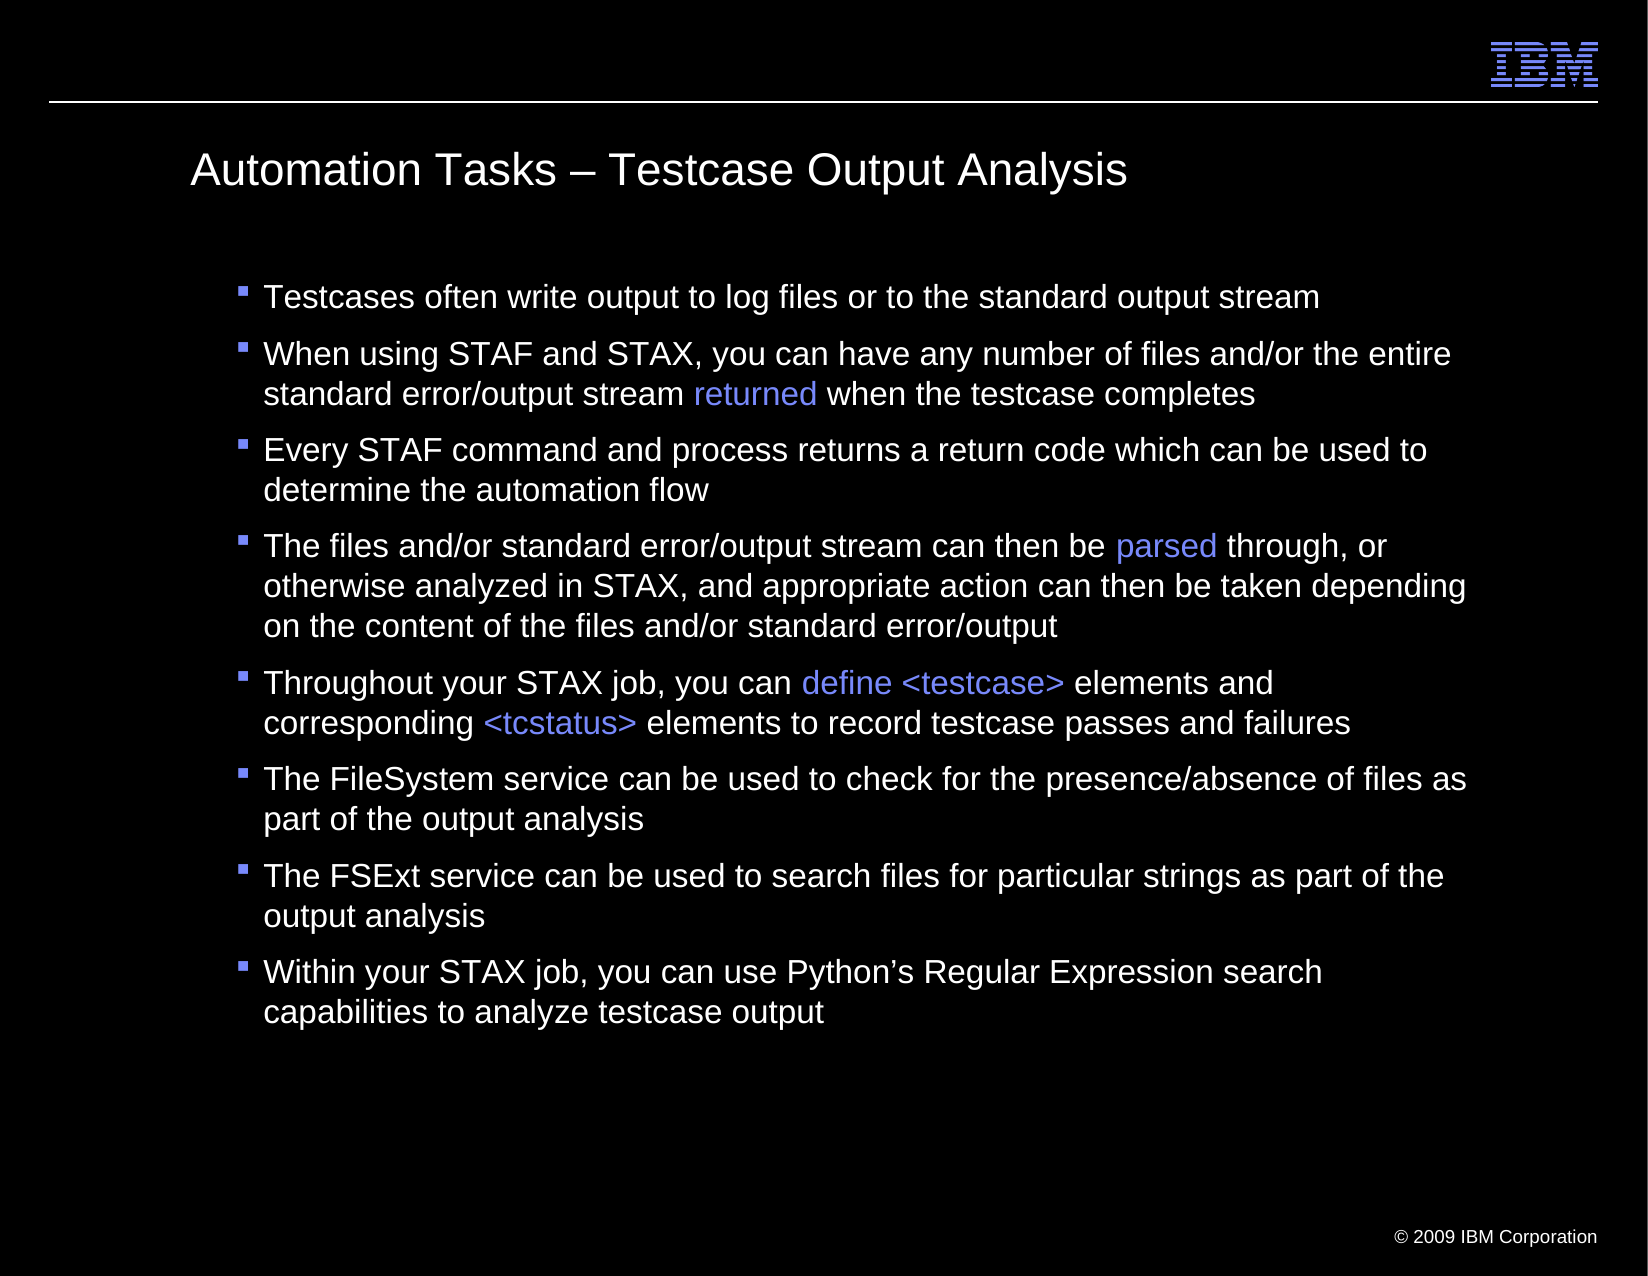

Automation Tasks – Testcase Output Analysis
Testcases often write output to log files or to the standard output stream
When using STAF and STAX, you can have any number of files and/or the entire standard error/output stream returned when the testcase completes
Every STAF command and process returns a return code which can be used to determine the automation flow
The files and/or standard error/output stream can then be parsed through, or otherwise analyzed in STAX, and appropriate action can then be taken depending on the content of the files and/or standard error/output
Throughout your STAX job, you can define <testcase> elements and corresponding <tcstatus> elements to record testcase passes and failures
The FileSystem service can be used to check for the presence/absence of files as part of the output analysis
The FSExt service can be used to search files for particular strings as part of the output analysis
Within your STAX job, you can use Python’s Regular Expression search capabilities to analyze testcase output